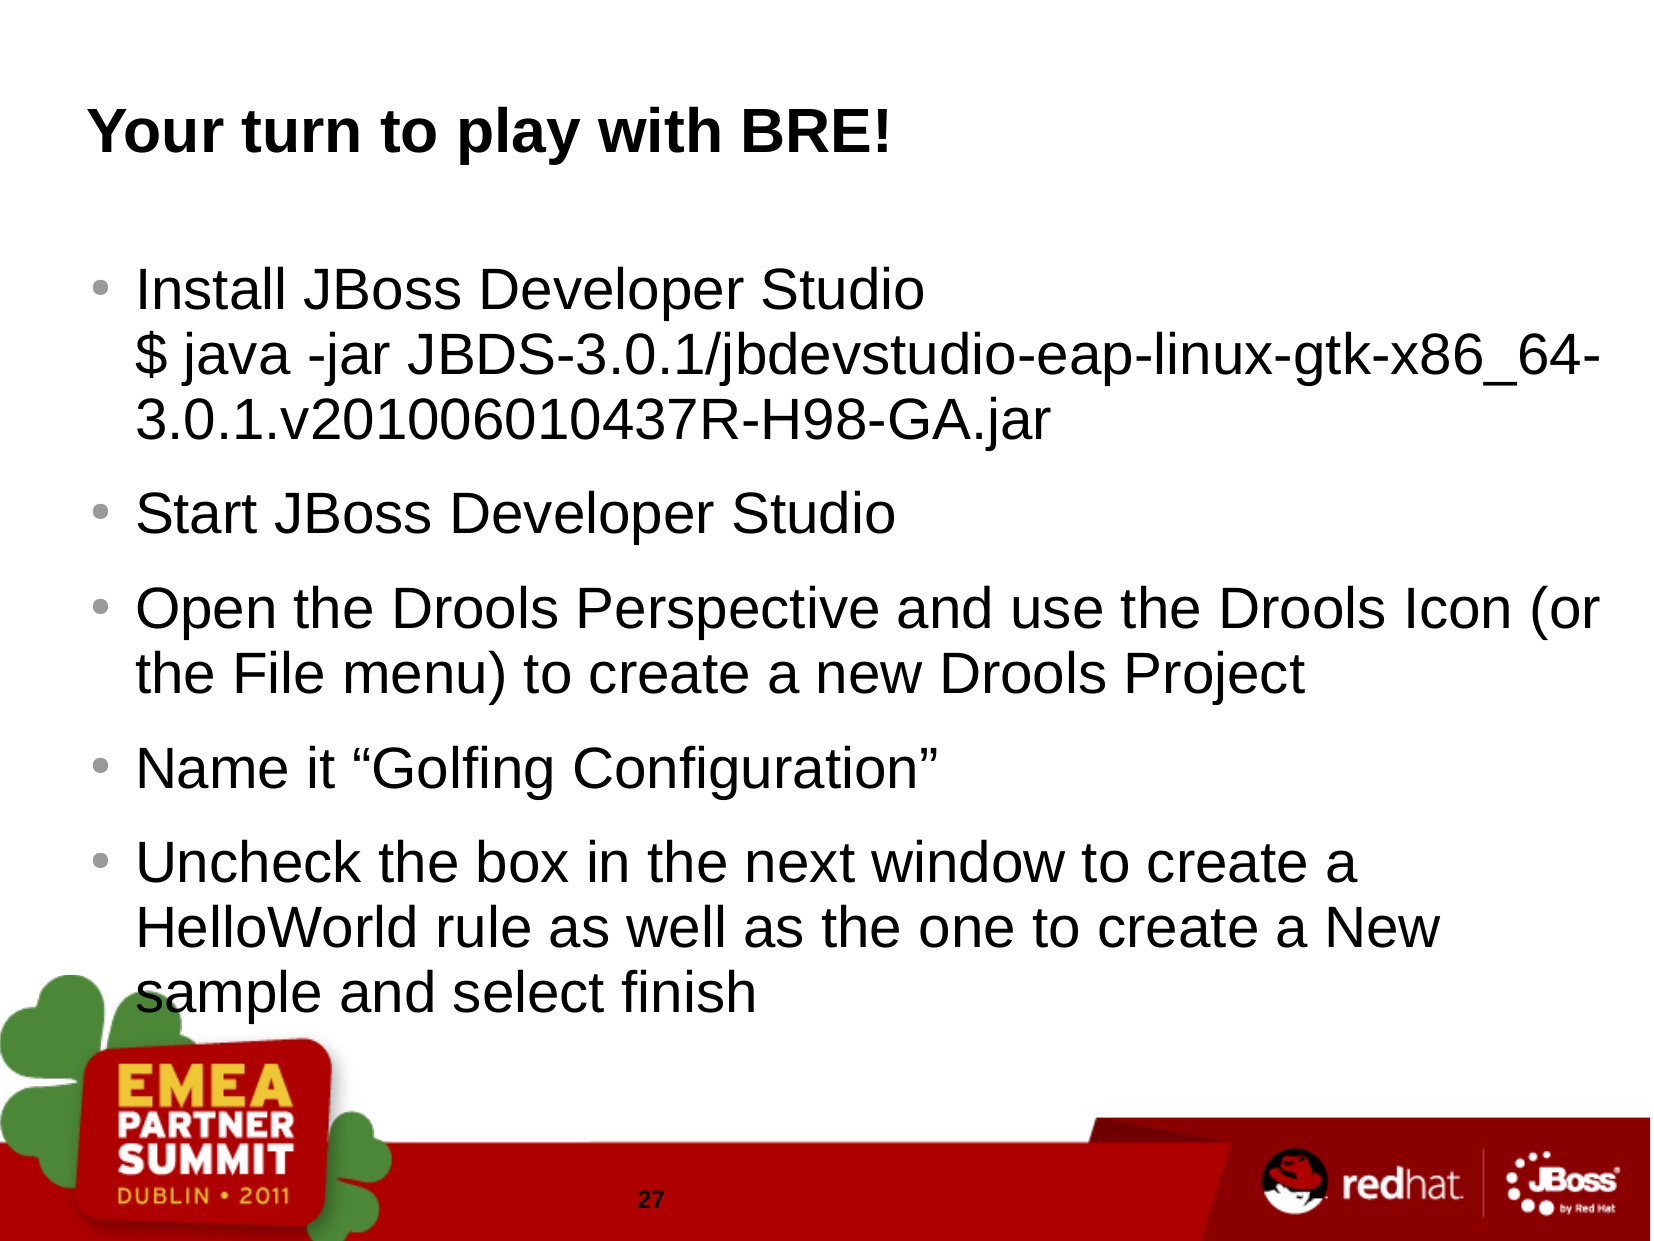

# Your turn to play with BRE!
Install JBoss Developer Studio
$ java -jar JBDS-3.0.1/jbdevstudio-eap-linux-gtk-x86_64-3.0.1.v201006010437R-H98-GA.jar
Start JBoss Developer Studio
Open the Drools Perspective and use the Drools Icon (or the File menu) to create a new Drools Project
Name it “Golfing Configuration”
Uncheck the box in the next window to create a HelloWorld rule as well as the one to create a New sample and select finish